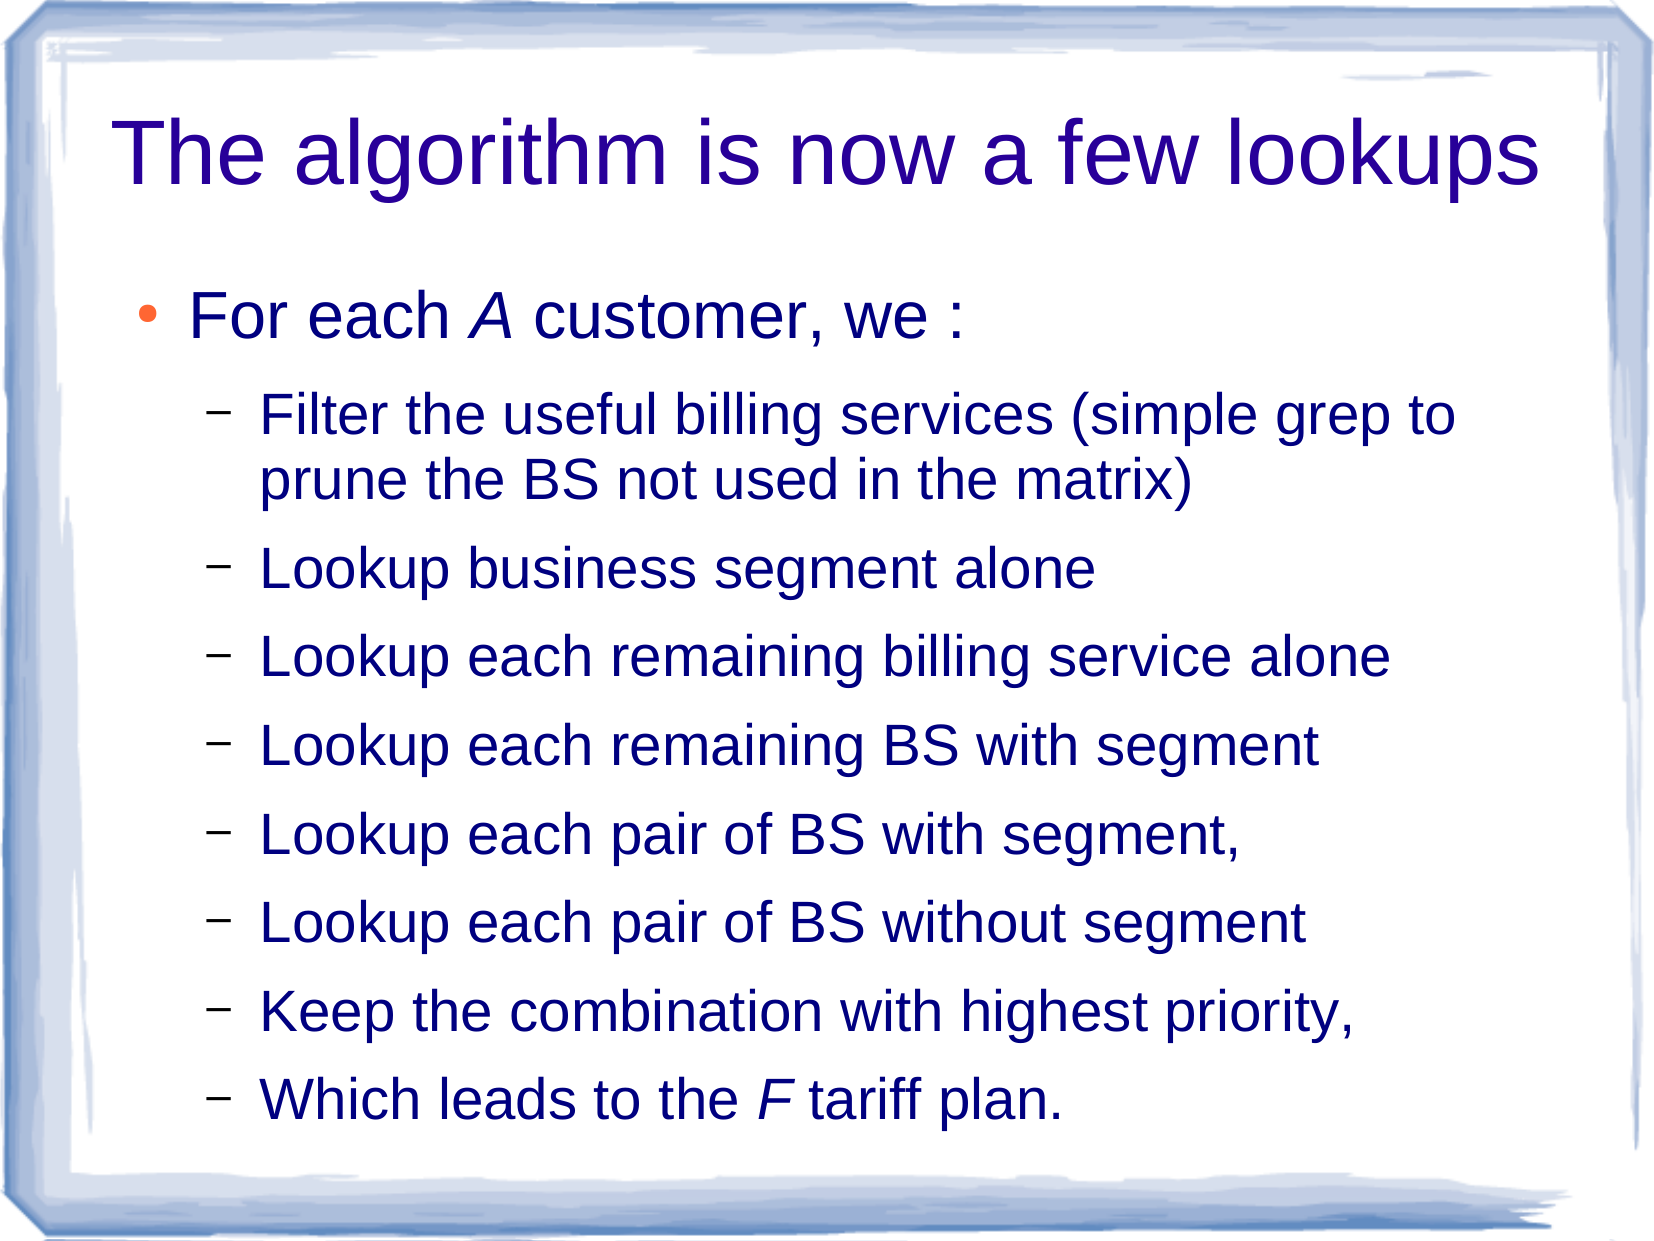

# The algorithm is now a few lookups
For each A customer, we :
Filter the useful billing services (simple grep to prune the BS not used in the matrix)
Lookup business segment alone
Lookup each remaining billing service alone
Lookup each remaining BS with segment
Lookup each pair of BS with segment,
Lookup each pair of BS without segment
Keep the combination with highest priority,
Which leads to the F tariff plan.